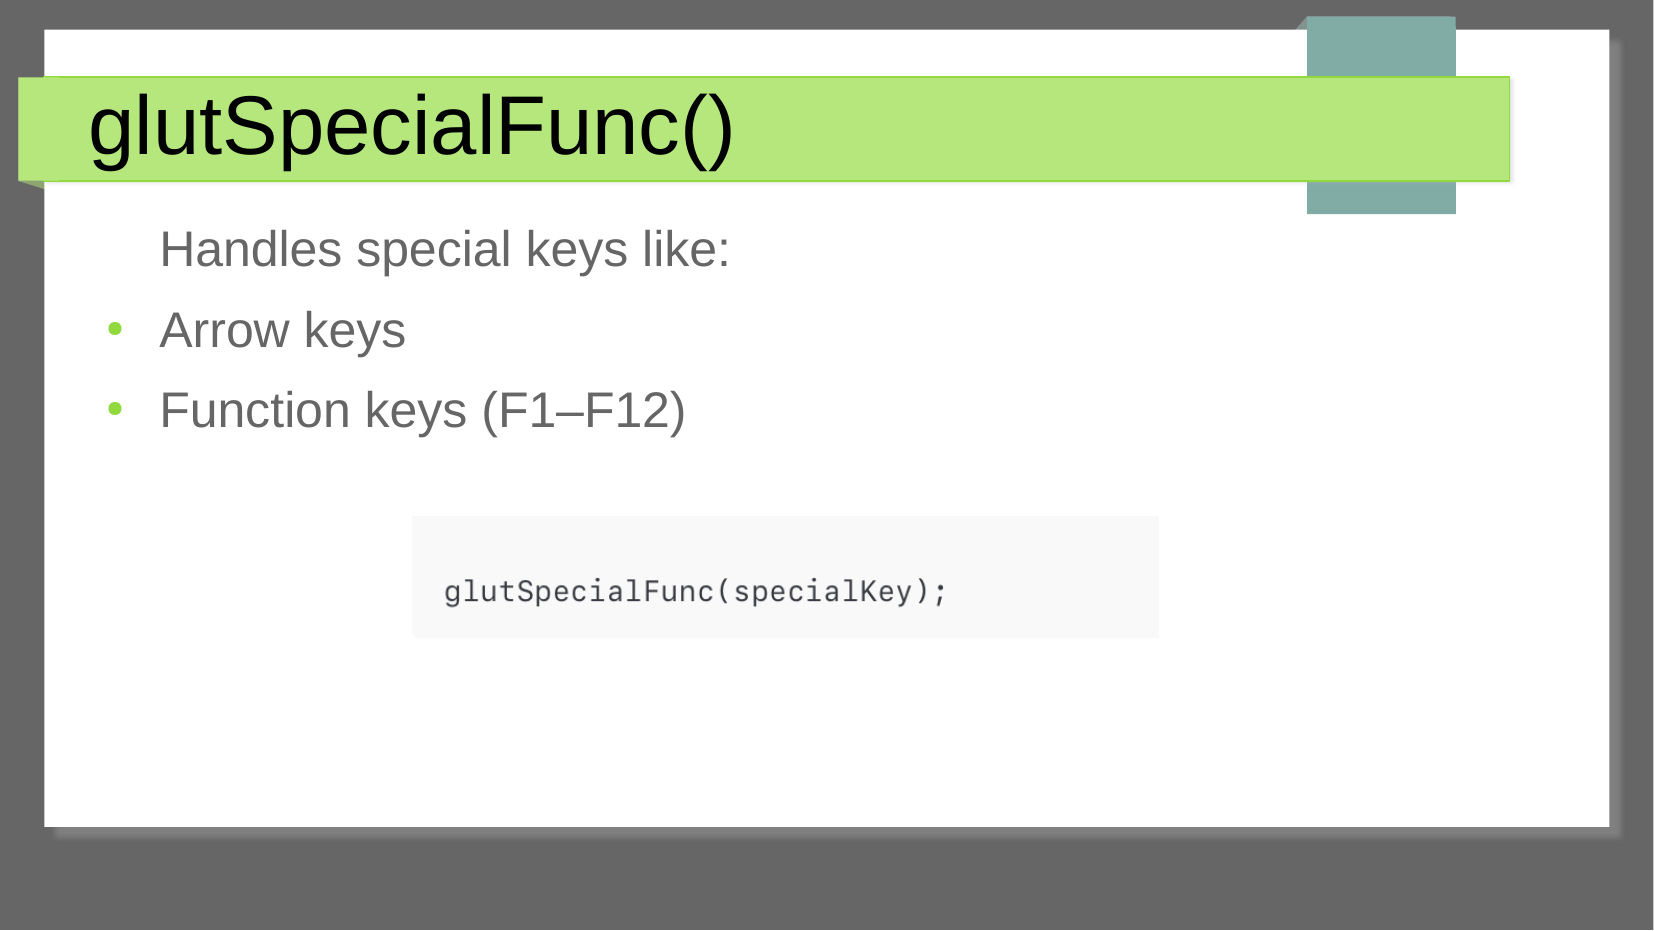

# glutSpecialFunc()
Handles special keys like:
Arrow keys
Function keys (F1–F12)